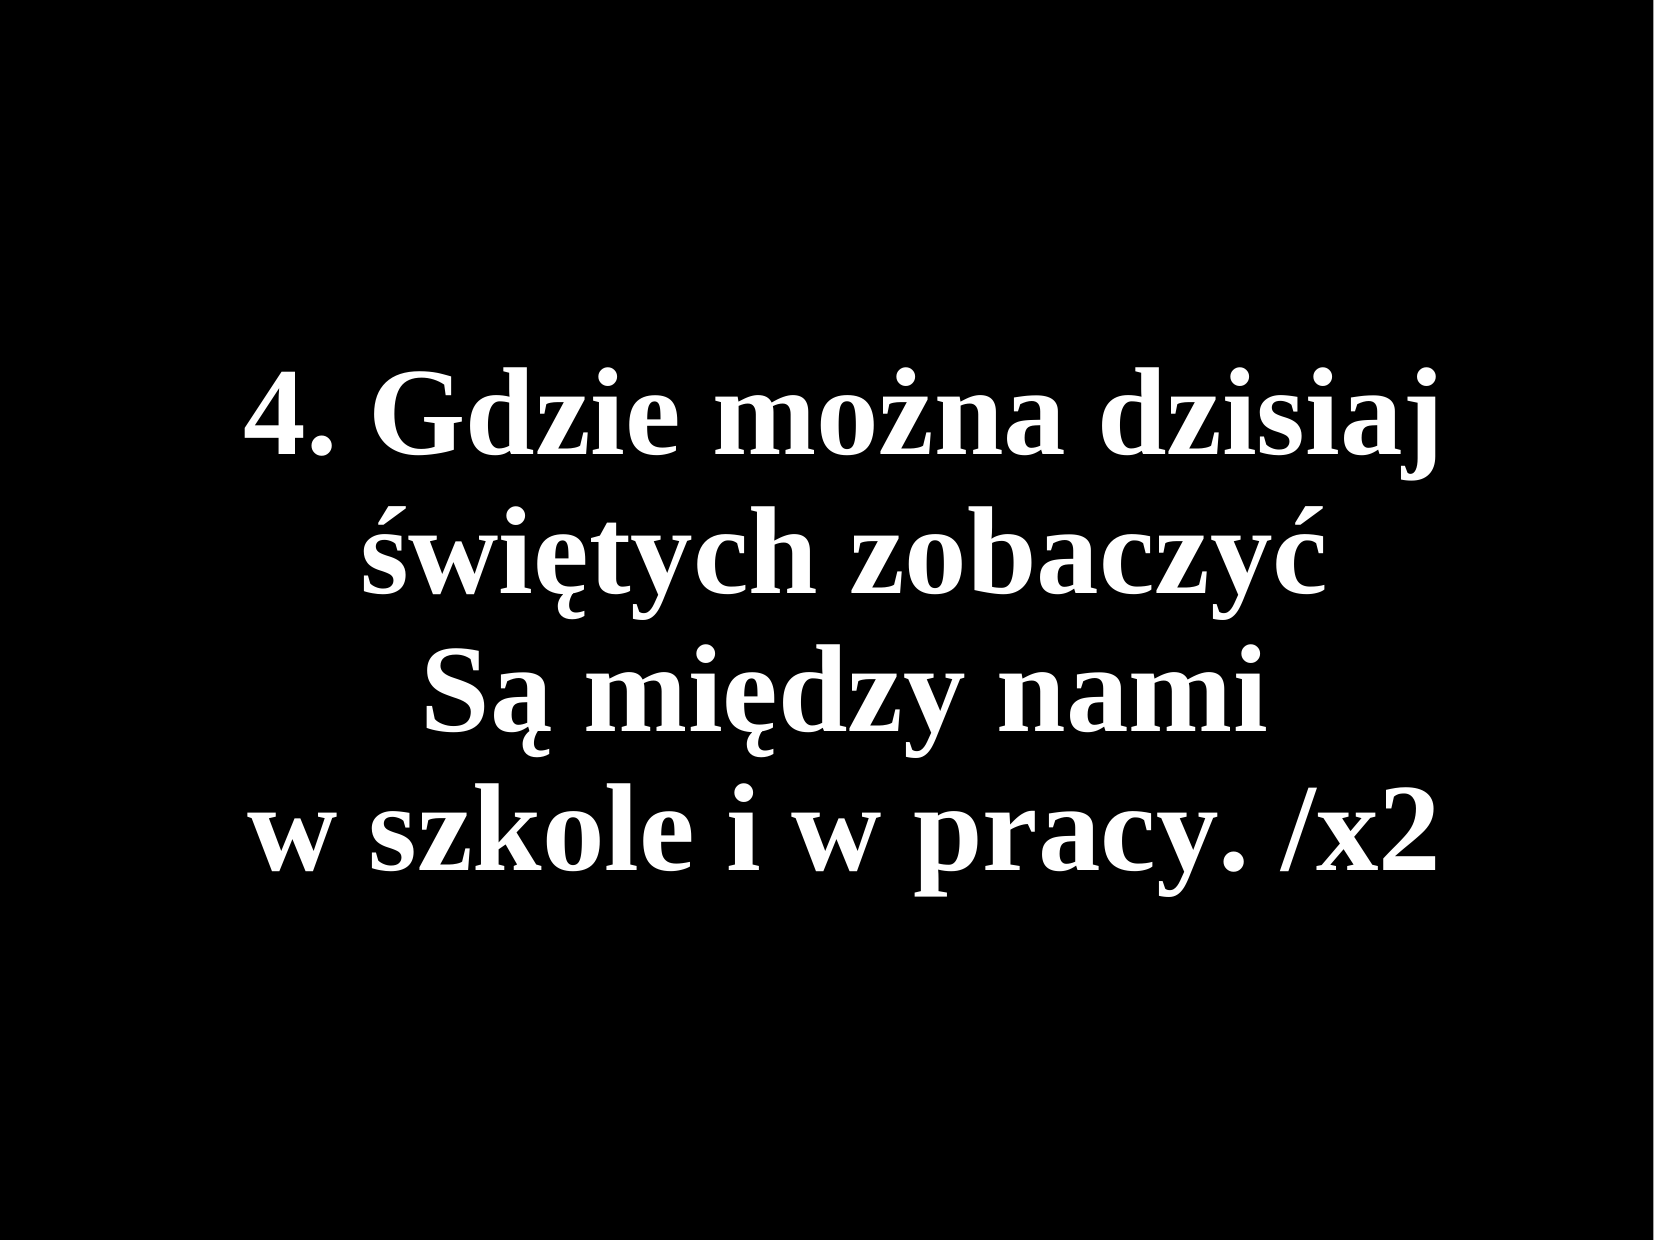

# 4. Gdzie można dzisiaj
świętych zobaczyć
Są między nami
w szkole i w pracy. /x2